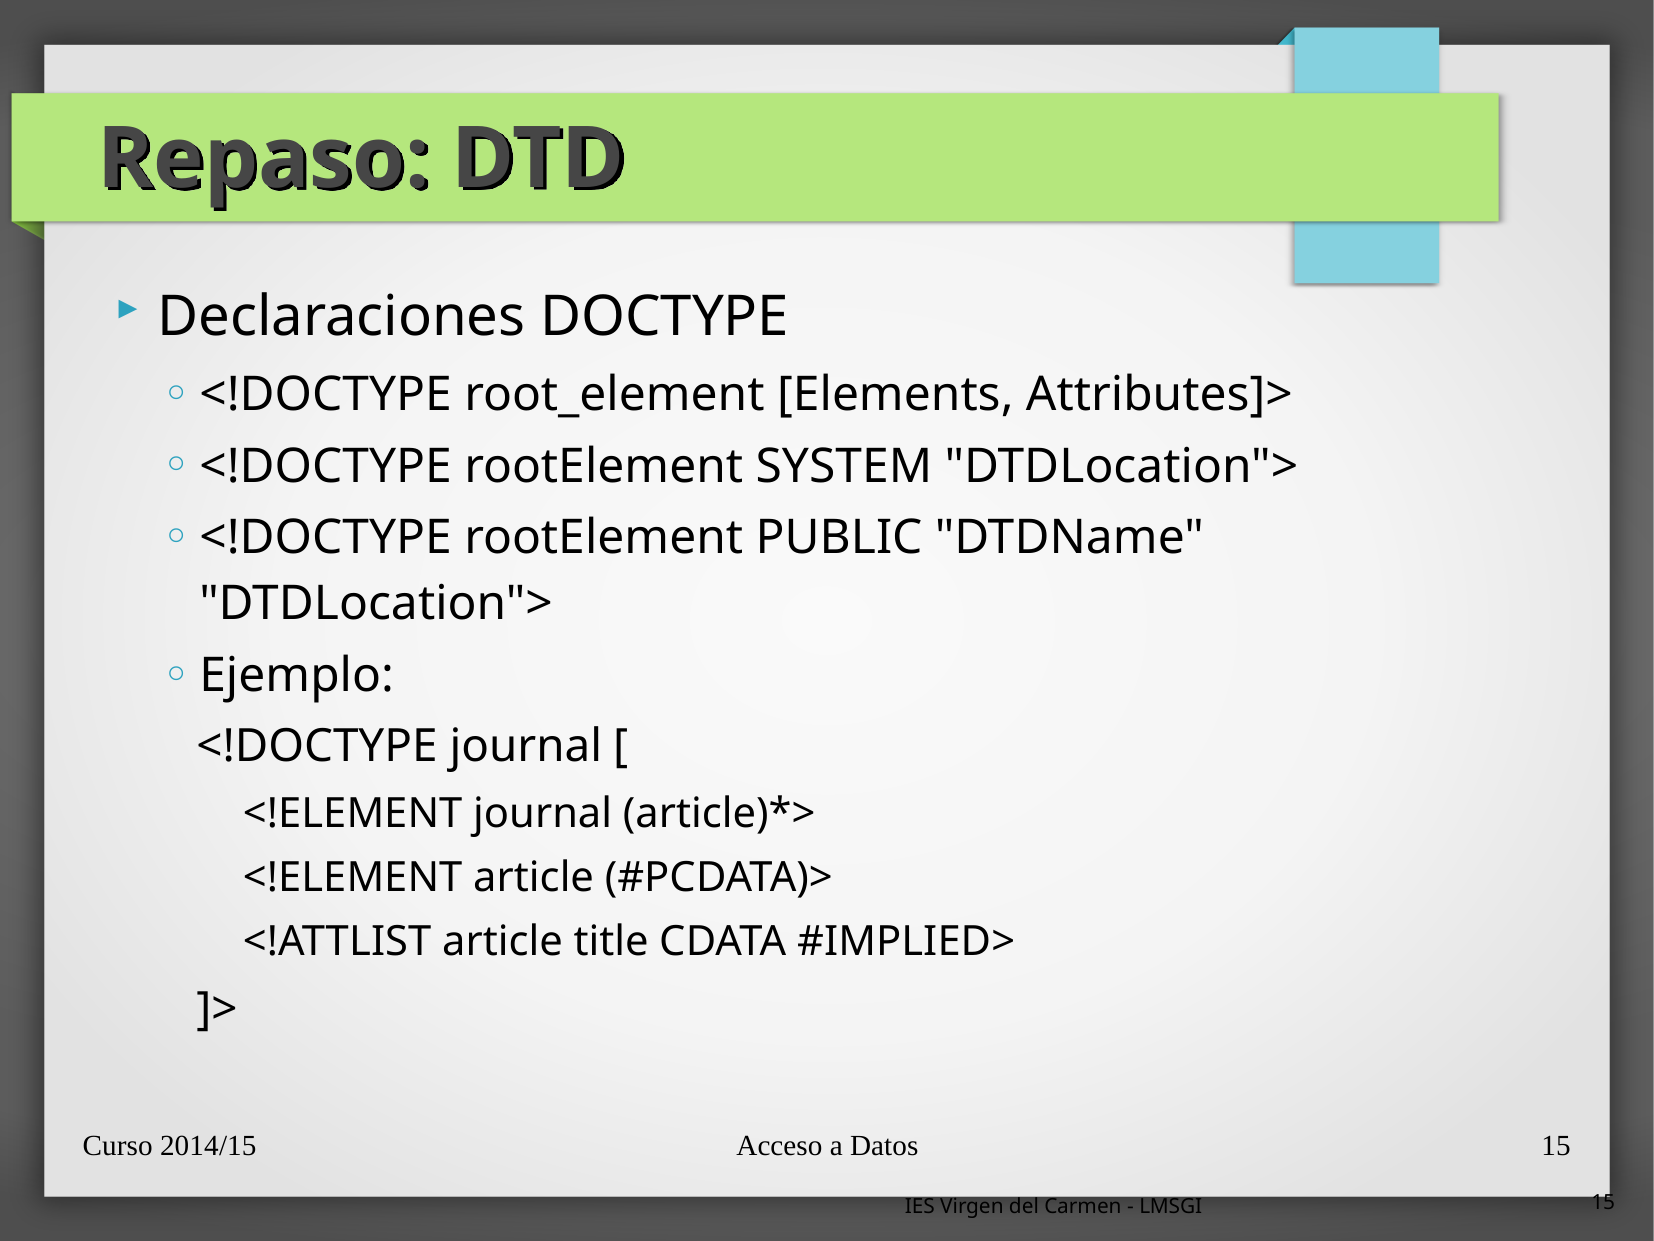

Repaso: DTD
# Declaraciones DOCTYPE
<!DOCTYPE root_element [Elements, Attributes]>
<!DOCTYPE rootElement SYSTEM "DTDLocation">
<!DOCTYPE rootElement PUBLIC "DTDName" "DTDLocation">
Ejemplo:
<!DOCTYPE journal [
<!ELEMENT journal (article)*>
<!ELEMENT article (#PCDATA)>
<!ATTLIST article title CDATA #IMPLIED>
]>
Curso 2014/15
Acceso a Datos
15
IES Virgen del Carmen - LMSGI